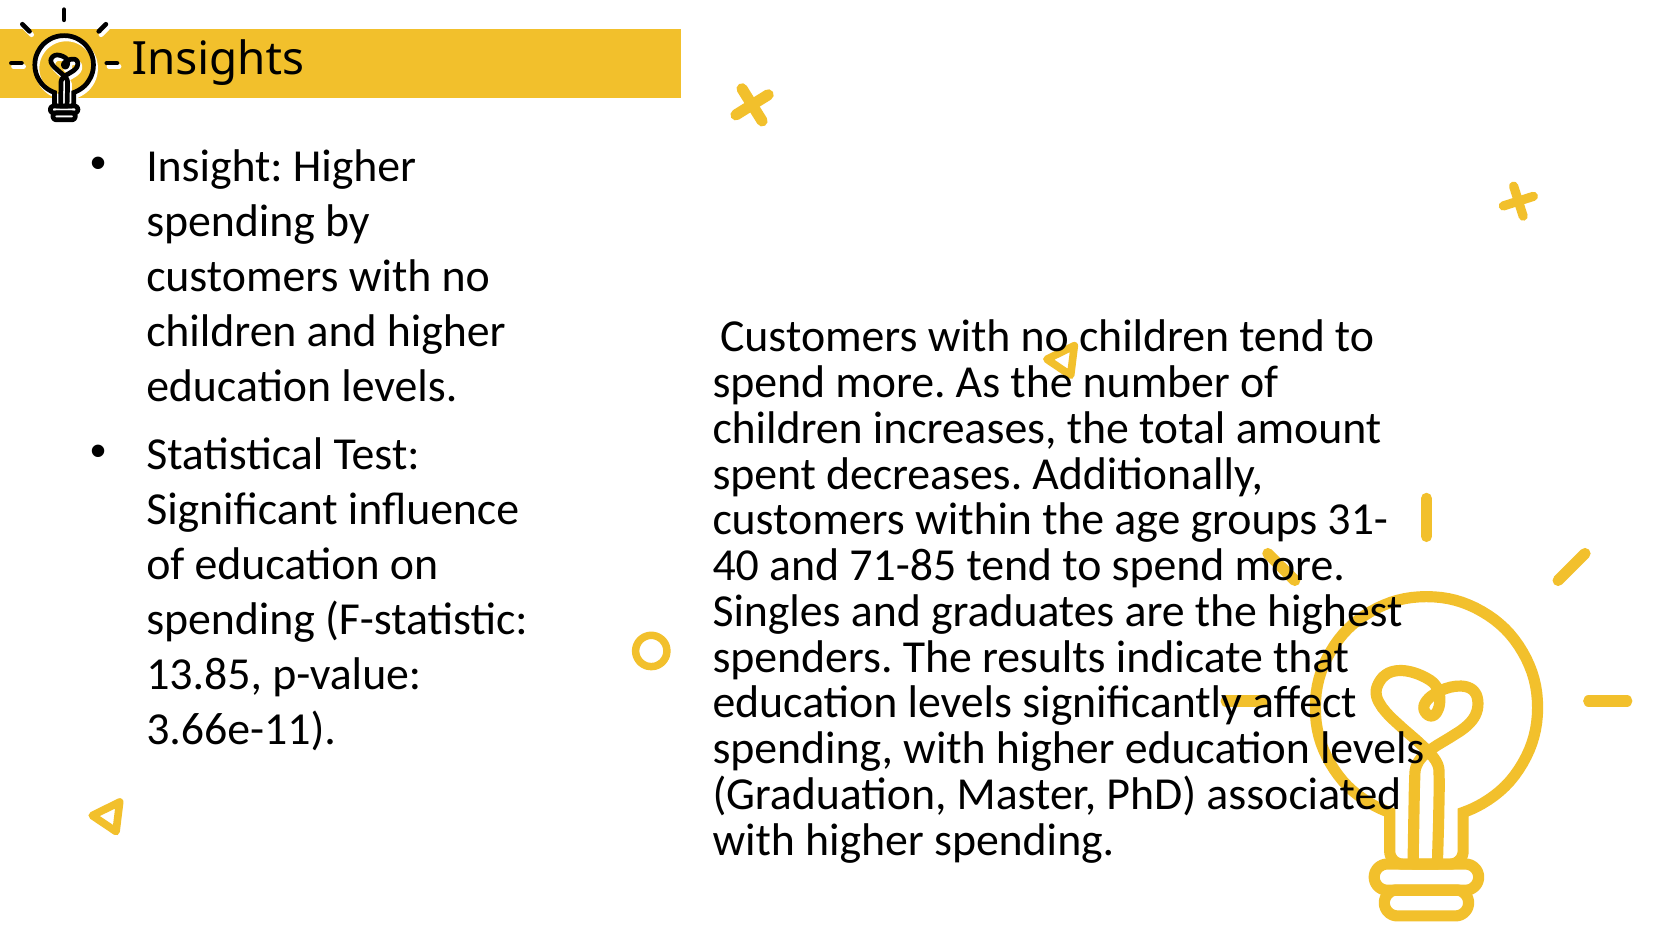

Insights
#
Insight: Higher spending by customers with no children and higher education levels.
Statistical Test: Significant influence of education on spending (F-statistic: 13.85, p-value: 3.66e-11).
 Customers with no children tend to spend more. As the number of children increases, the total amount spent decreases. Additionally, customers within the age groups 31-40 and 71-85 tend to spend more. Singles and graduates are the highest spenders. The results indicate that education levels significantly affect spending, with higher education levels (Graduation, Master, PhD) associated with higher spending.